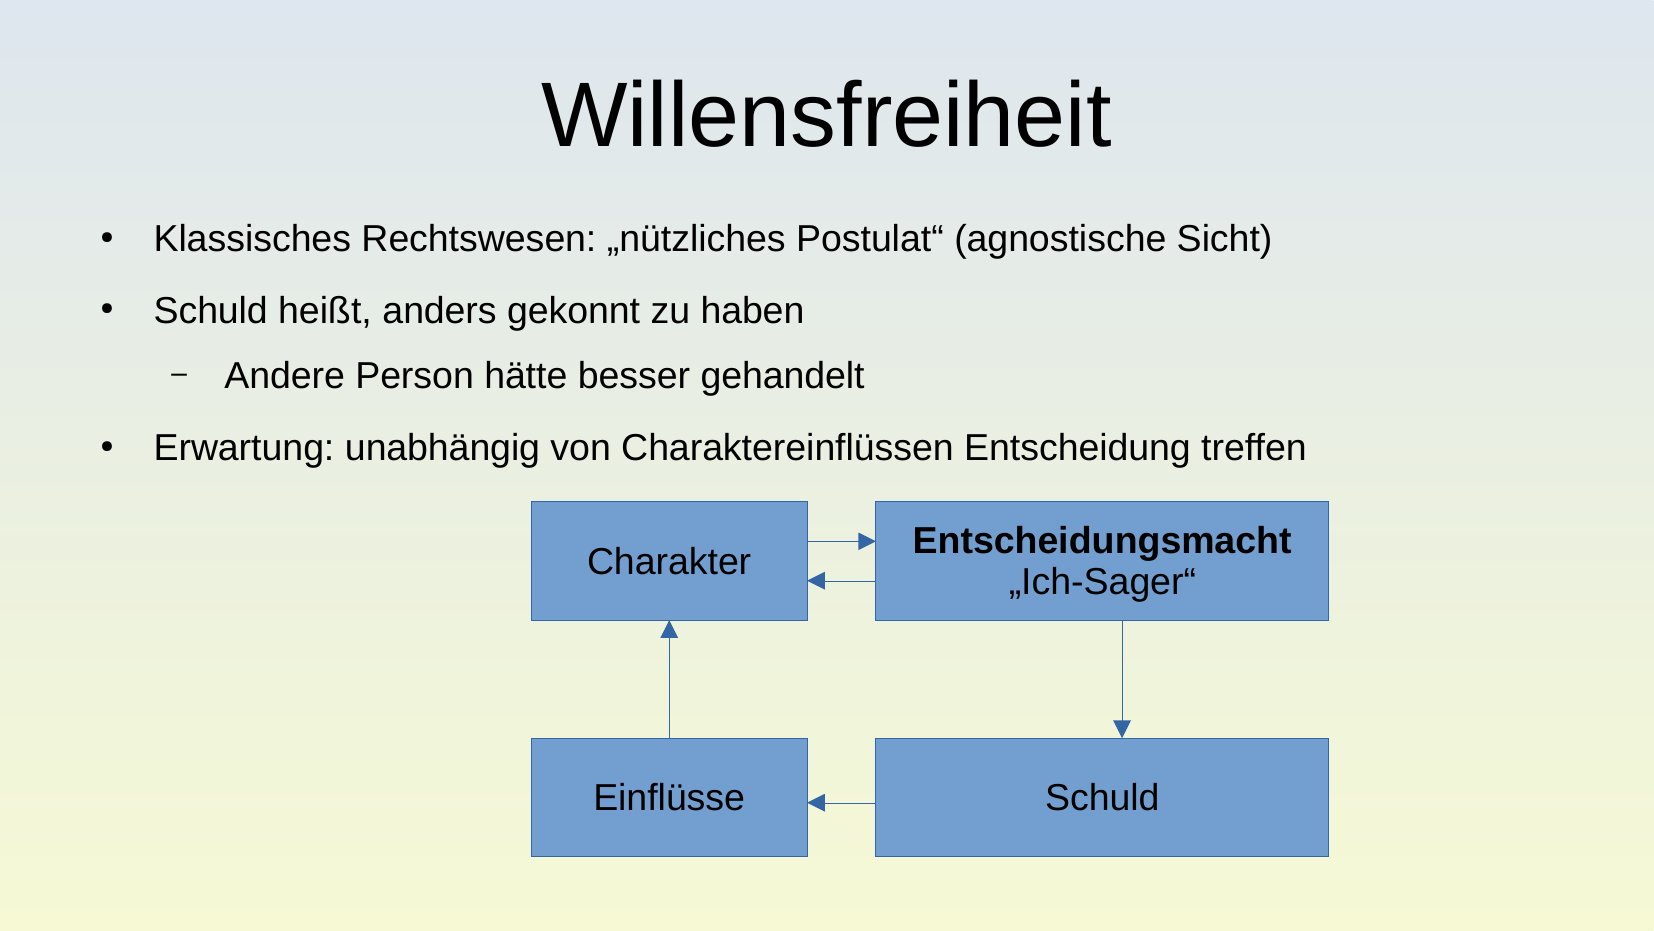

# Willensfreiheit
Klassisches Rechtswesen: „nützliches Postulat“ (agnostische Sicht)
Schuld heißt, anders gekonnt zu haben
Andere Person hätte besser gehandelt
Erwartung: unabhängig von Charaktereinflüssen Entscheidung treffen
Charakter
Entscheidungsmacht
„Ich-Sager“
Einflüsse
Schuld